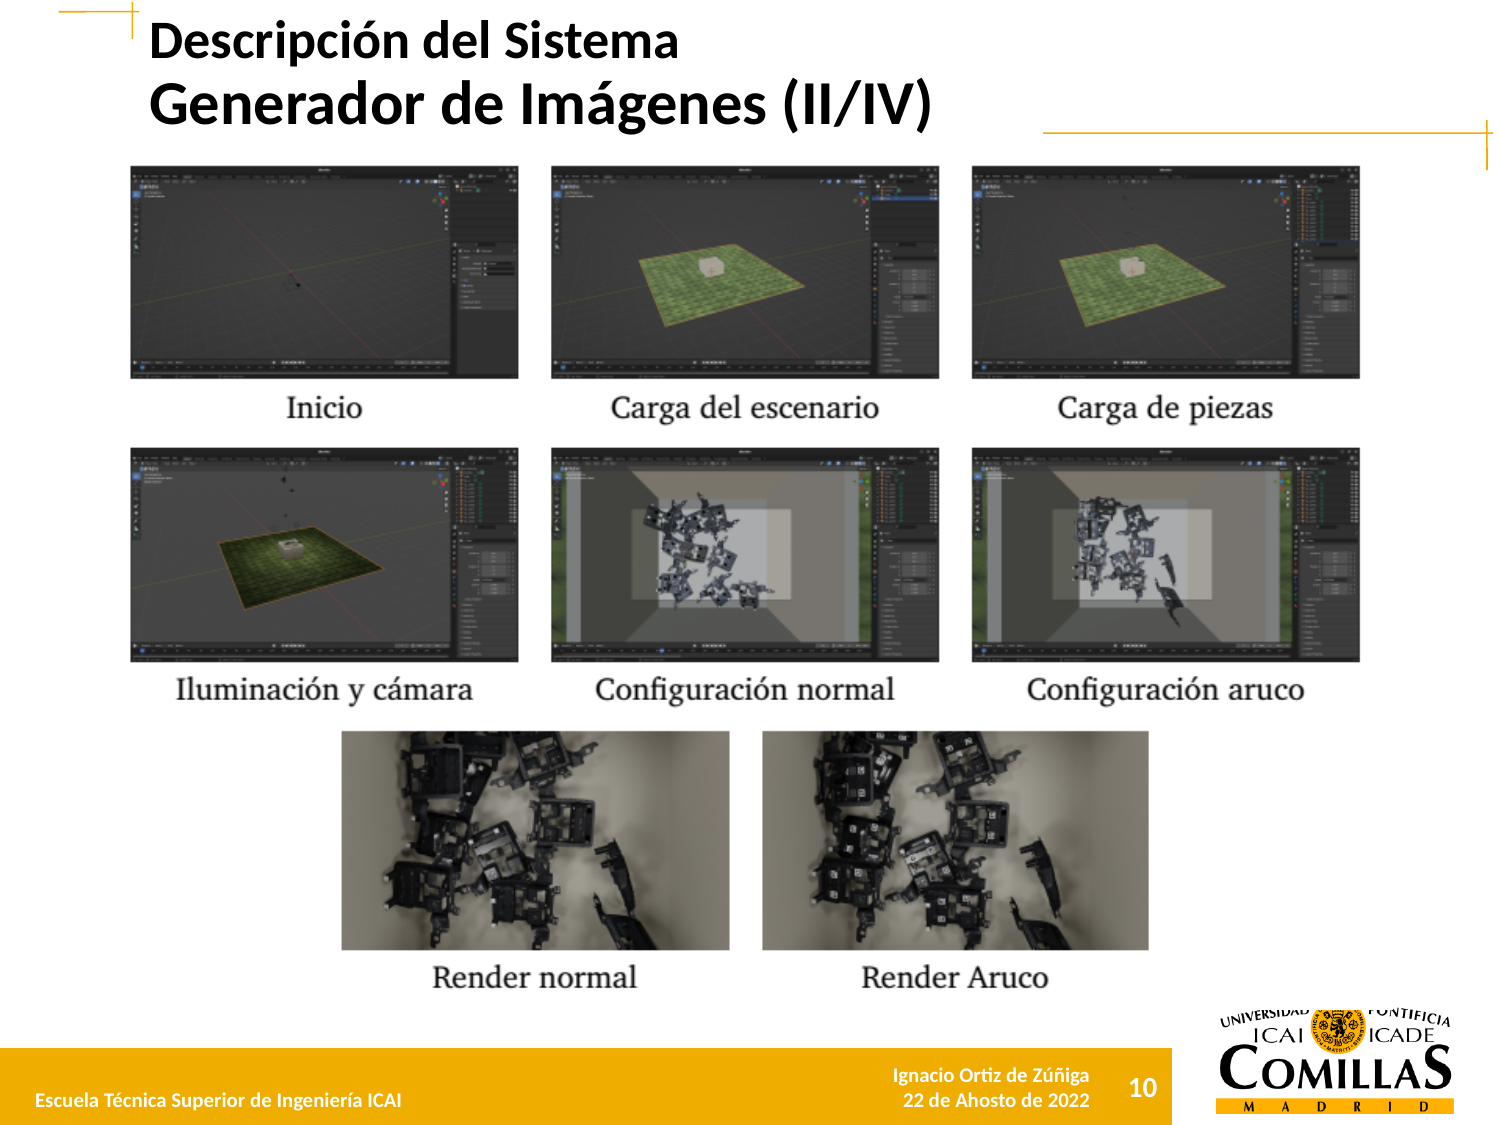

# Descripción del Sistema Generador de Imágenes (II/IV)